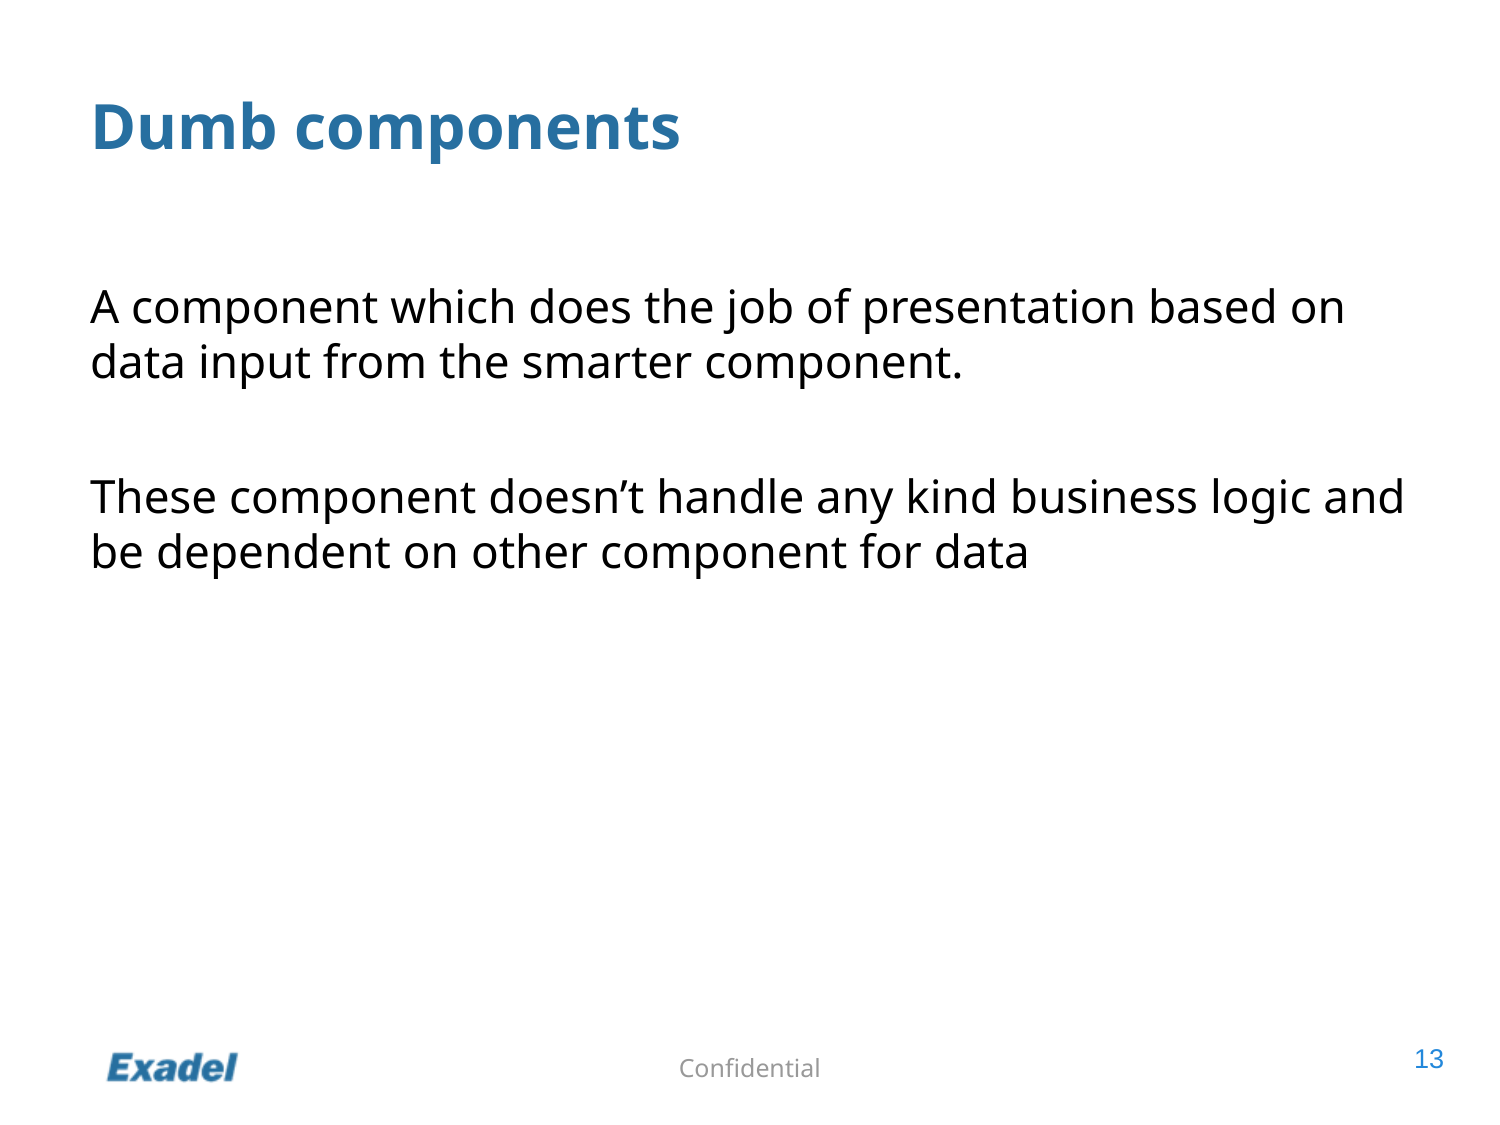

# Dumb components
A component which does the job of presentation based on data input from the smarter component.
These component doesn’t handle any kind business logic and be dependent on other component for data